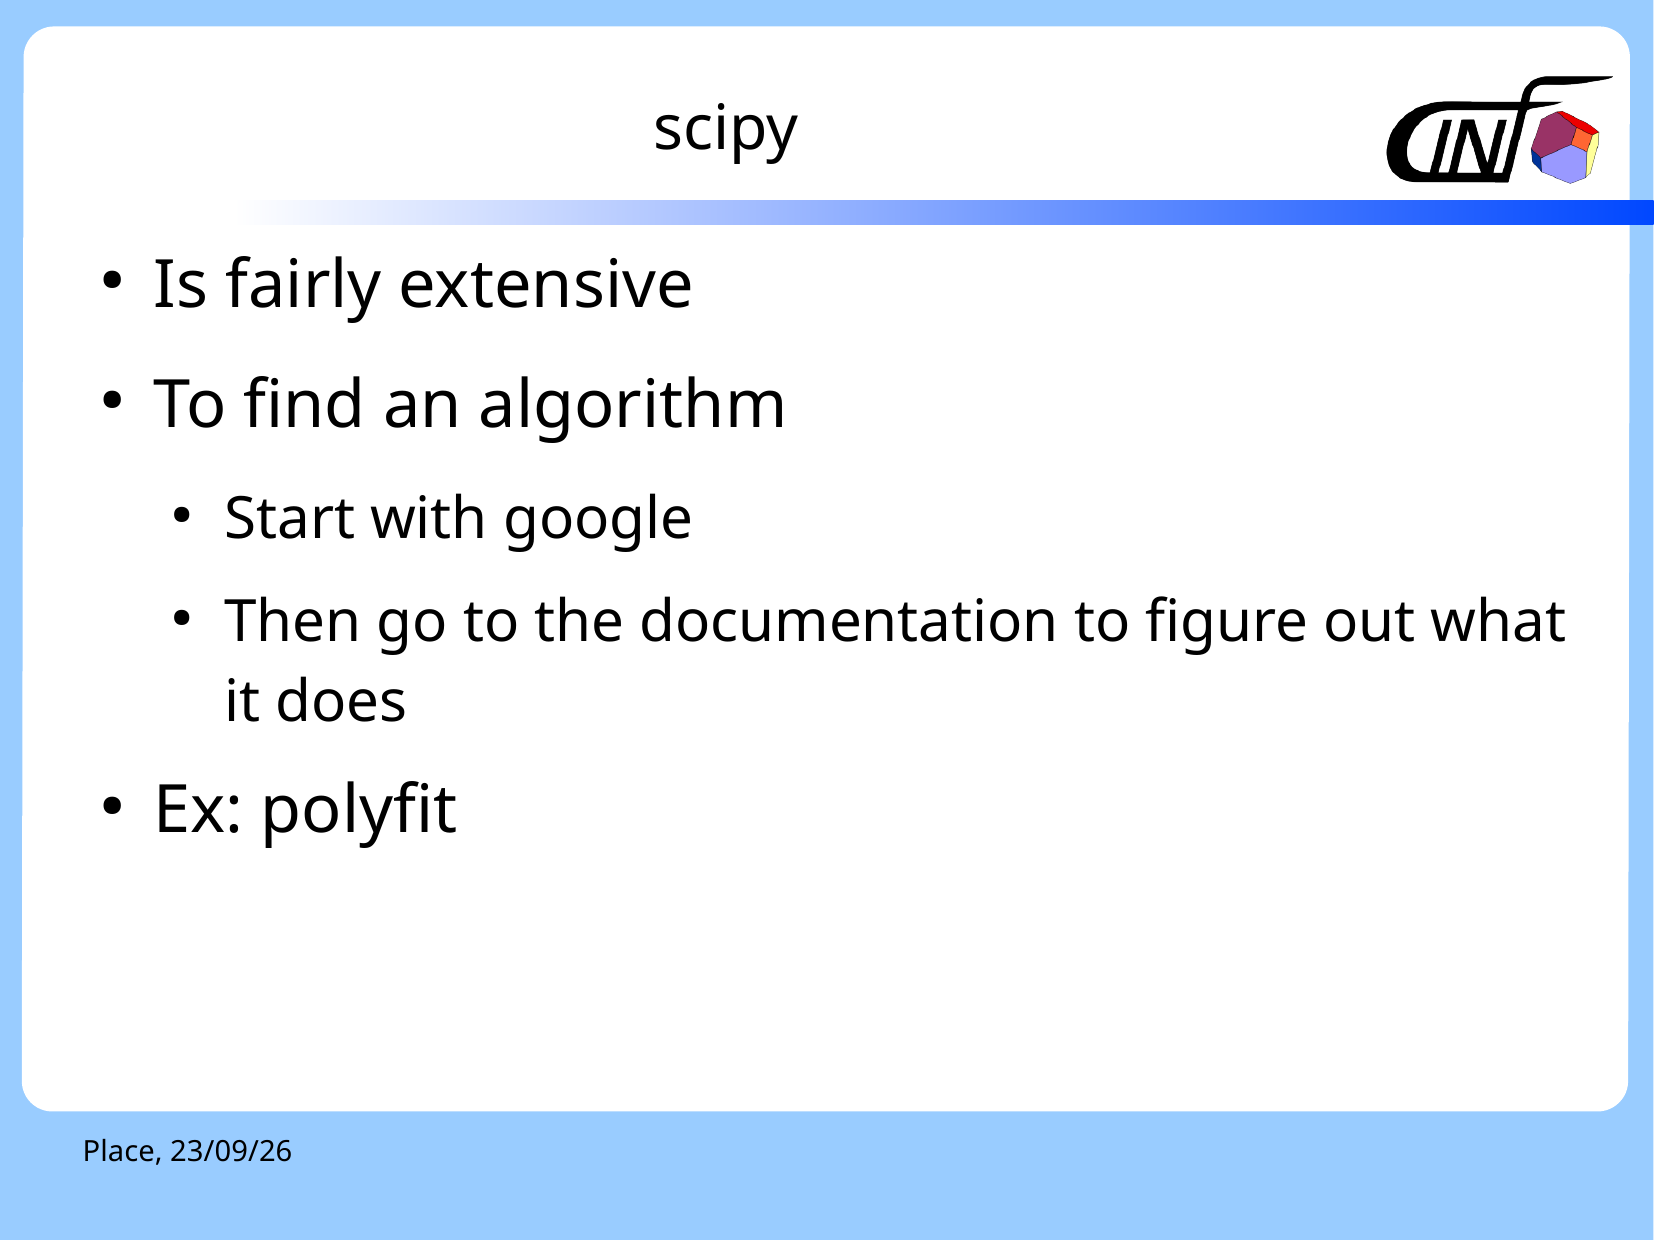

# scipy
Is fairly extensive
To find an algorithm
Start with google
Then go to the documentation to figure out what it does
Ex: polyfit